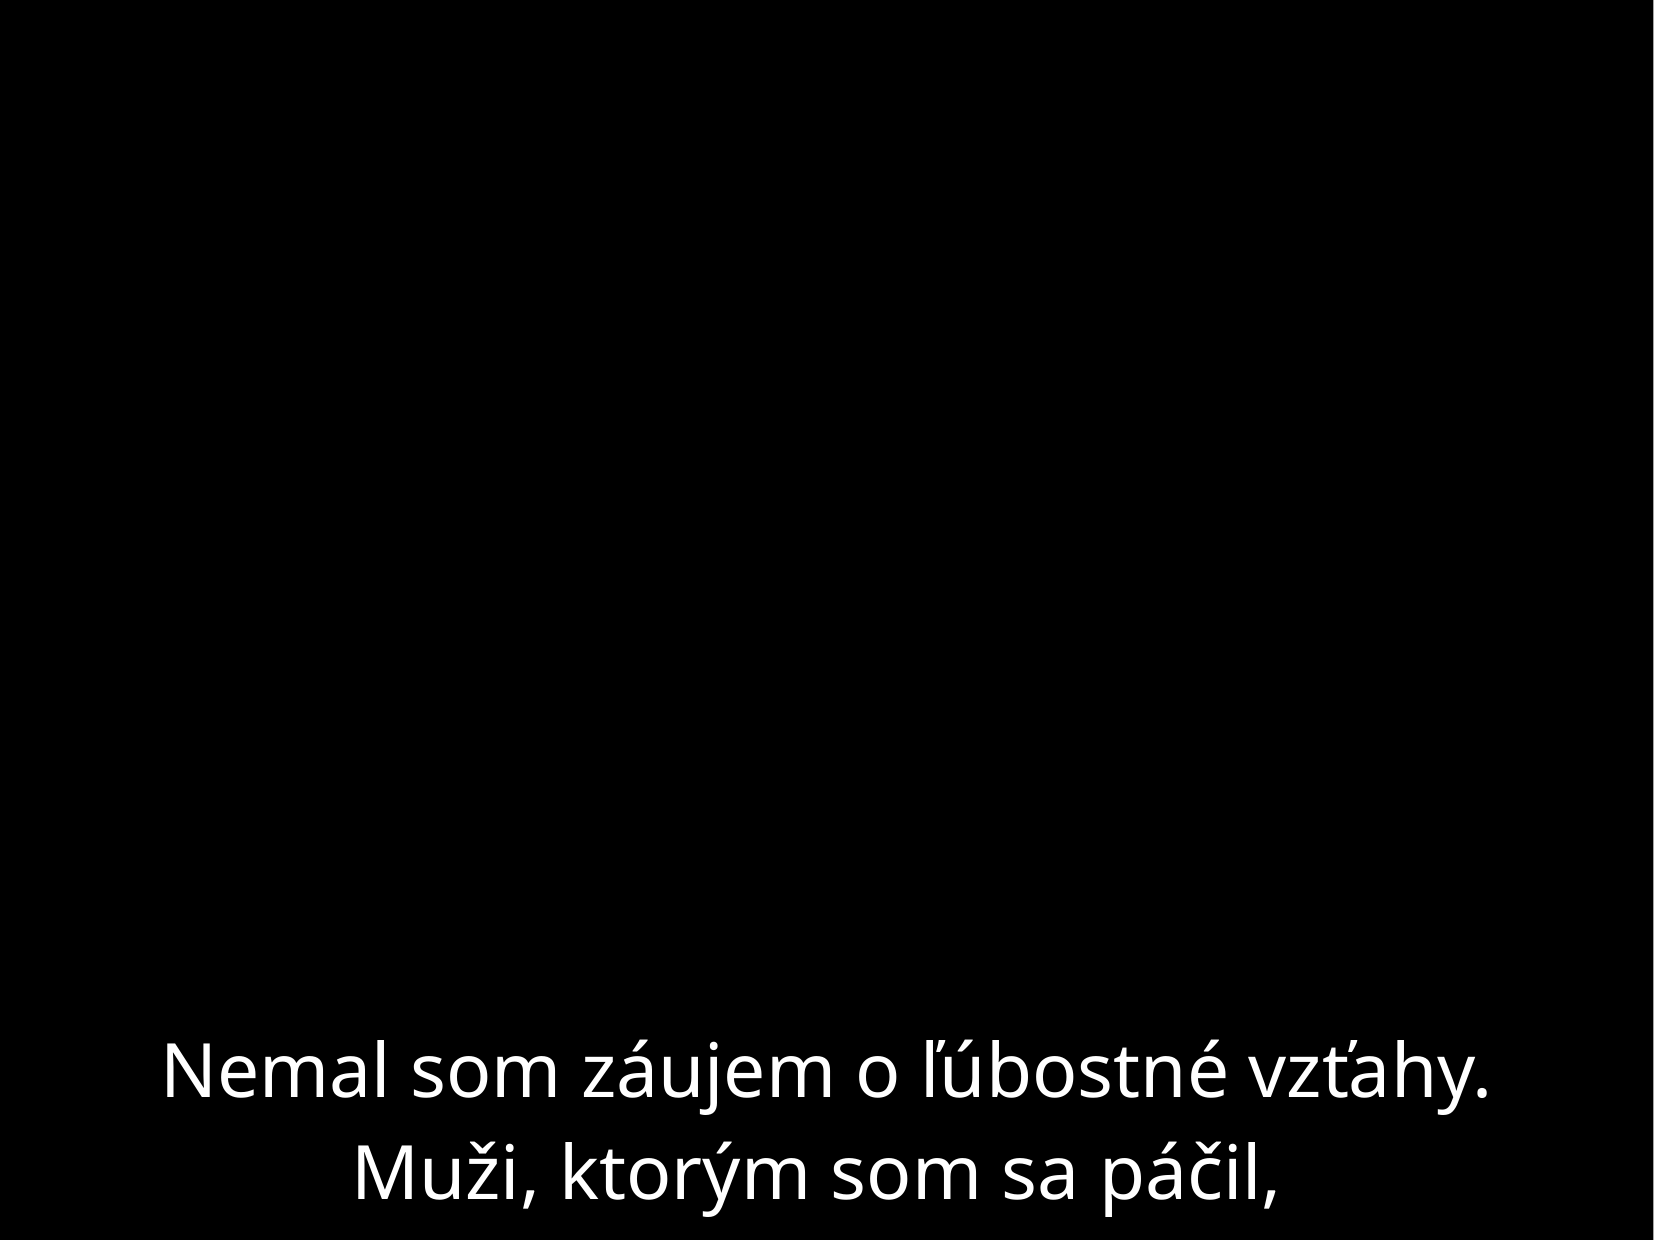

# Nemal som záujem o ľúbostné vzťahy. Muži, ktorým som sa páčil,